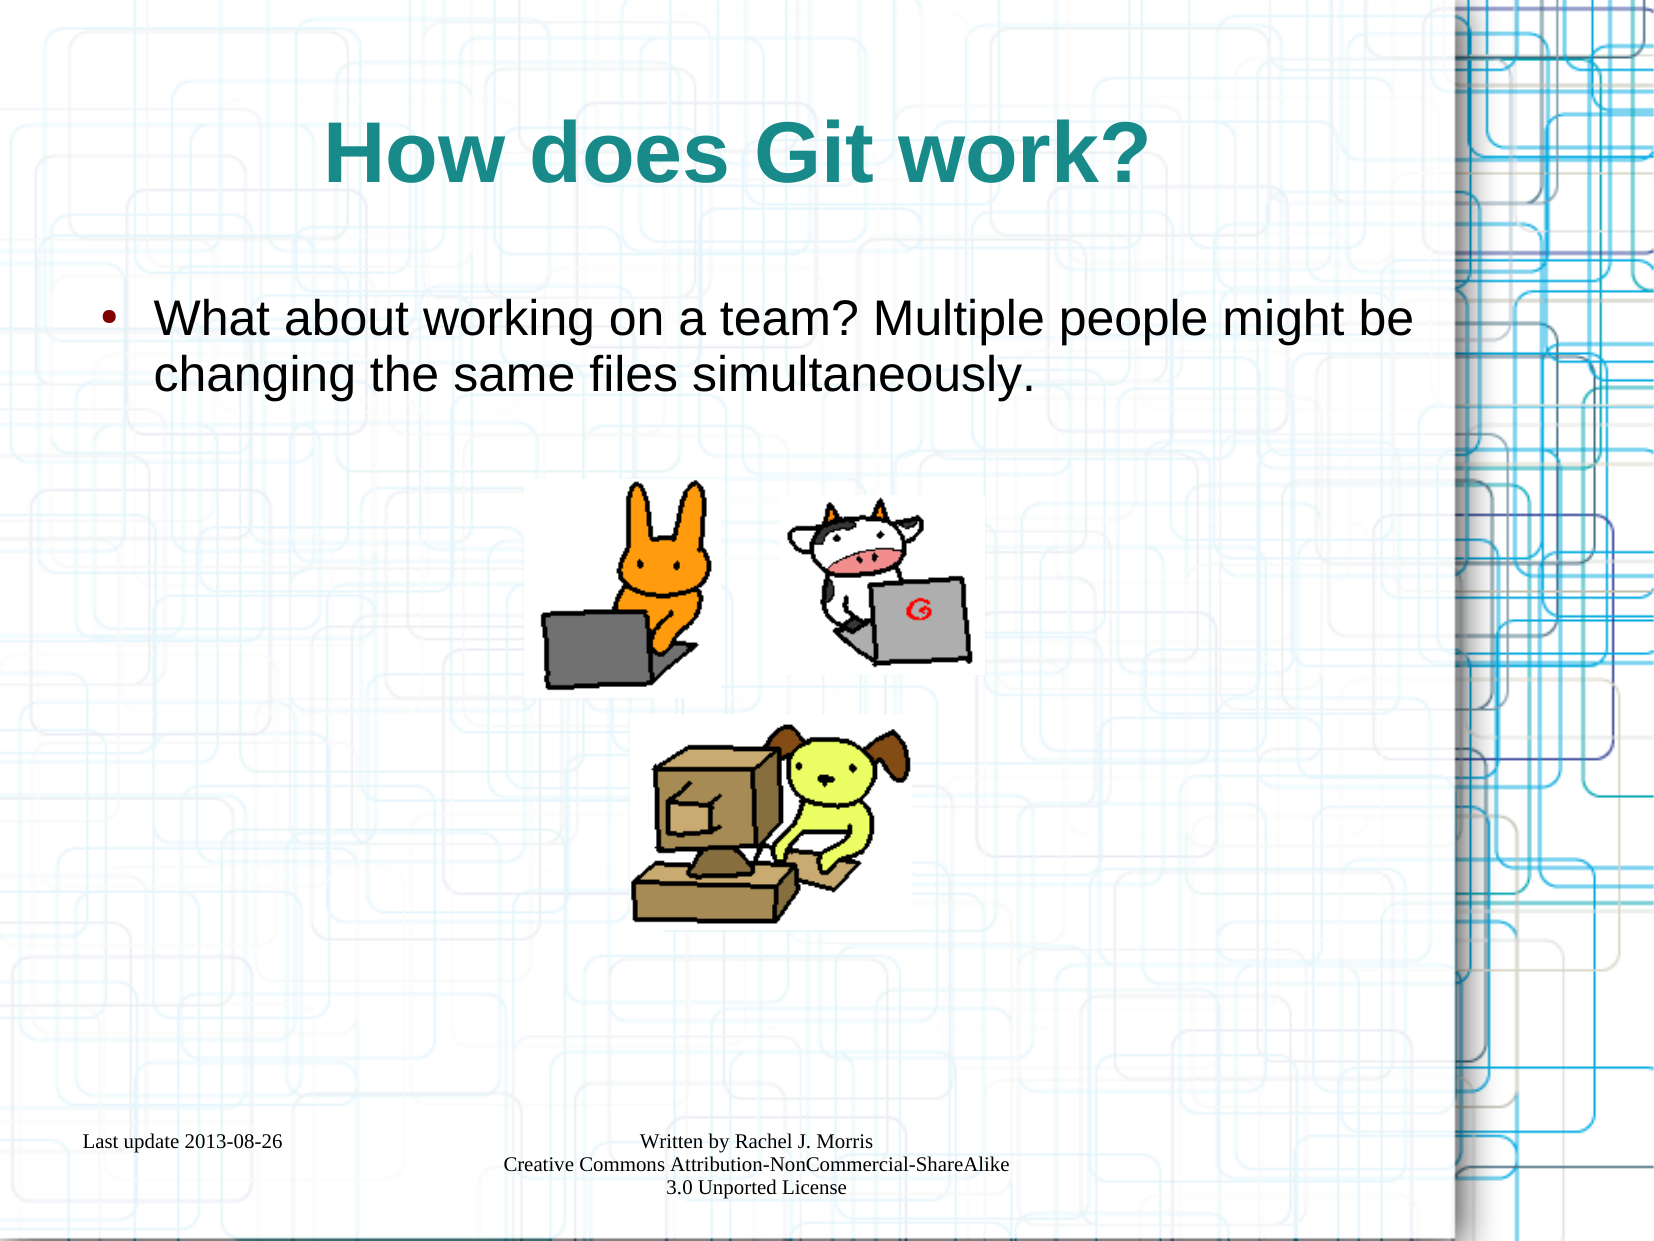

# How does Git work?
What about working on a team? Multiple people might be changing the same files simultaneously.